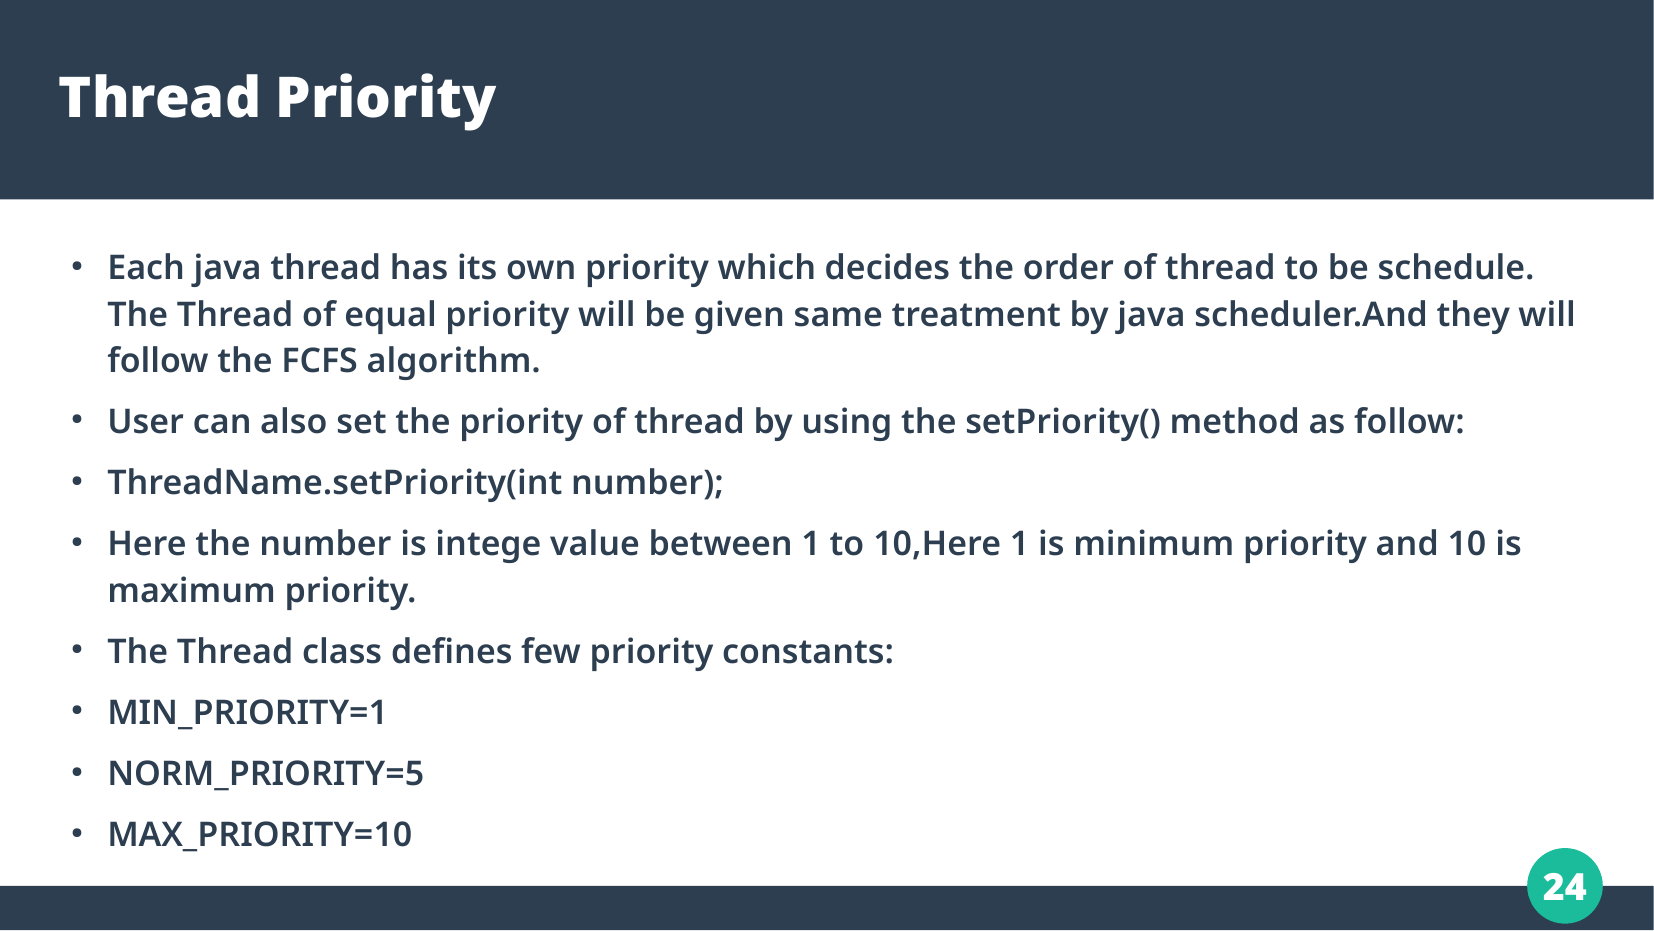

# Thread Priority
Each java thread has its own priority which decides the order of thread to be schedule. The Thread of equal priority will be given same treatment by java scheduler.And they will follow the FCFS algorithm.
User can also set the priority of thread by using the setPriority() method as follow:
ThreadName.setPriority(int number);
Here the number is intege value between 1 to 10,Here 1 is minimum priority and 10 is maximum priority.
The Thread class defines few priority constants:
MIN_PRIORITY=1
NORM_PRIORITY=5
MAX_PRIORITY=10